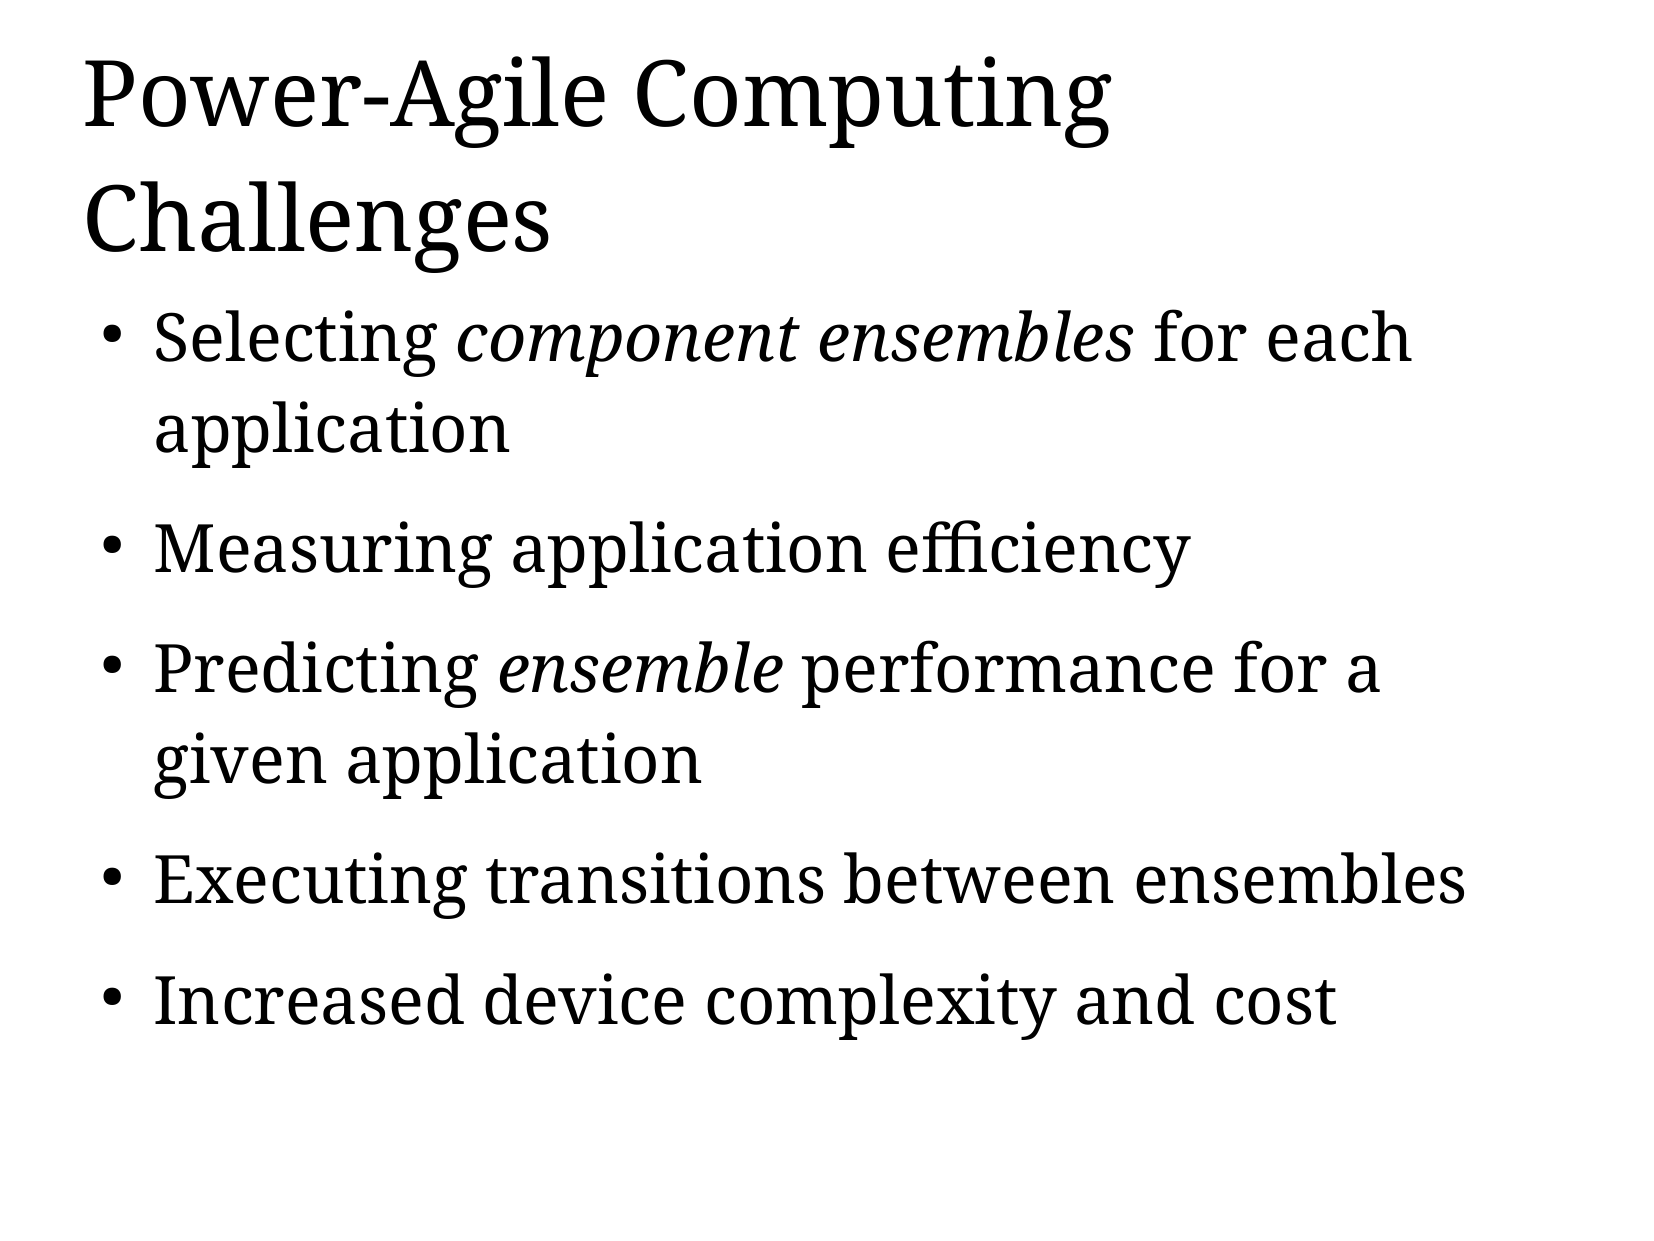

# Power-Agile Computing Challenges
Selecting component ensembles for each application
Measuring application efficiency
Predicting ensemble performance for a given application
Executing transitions between ensembles
Increased device complexity and cost